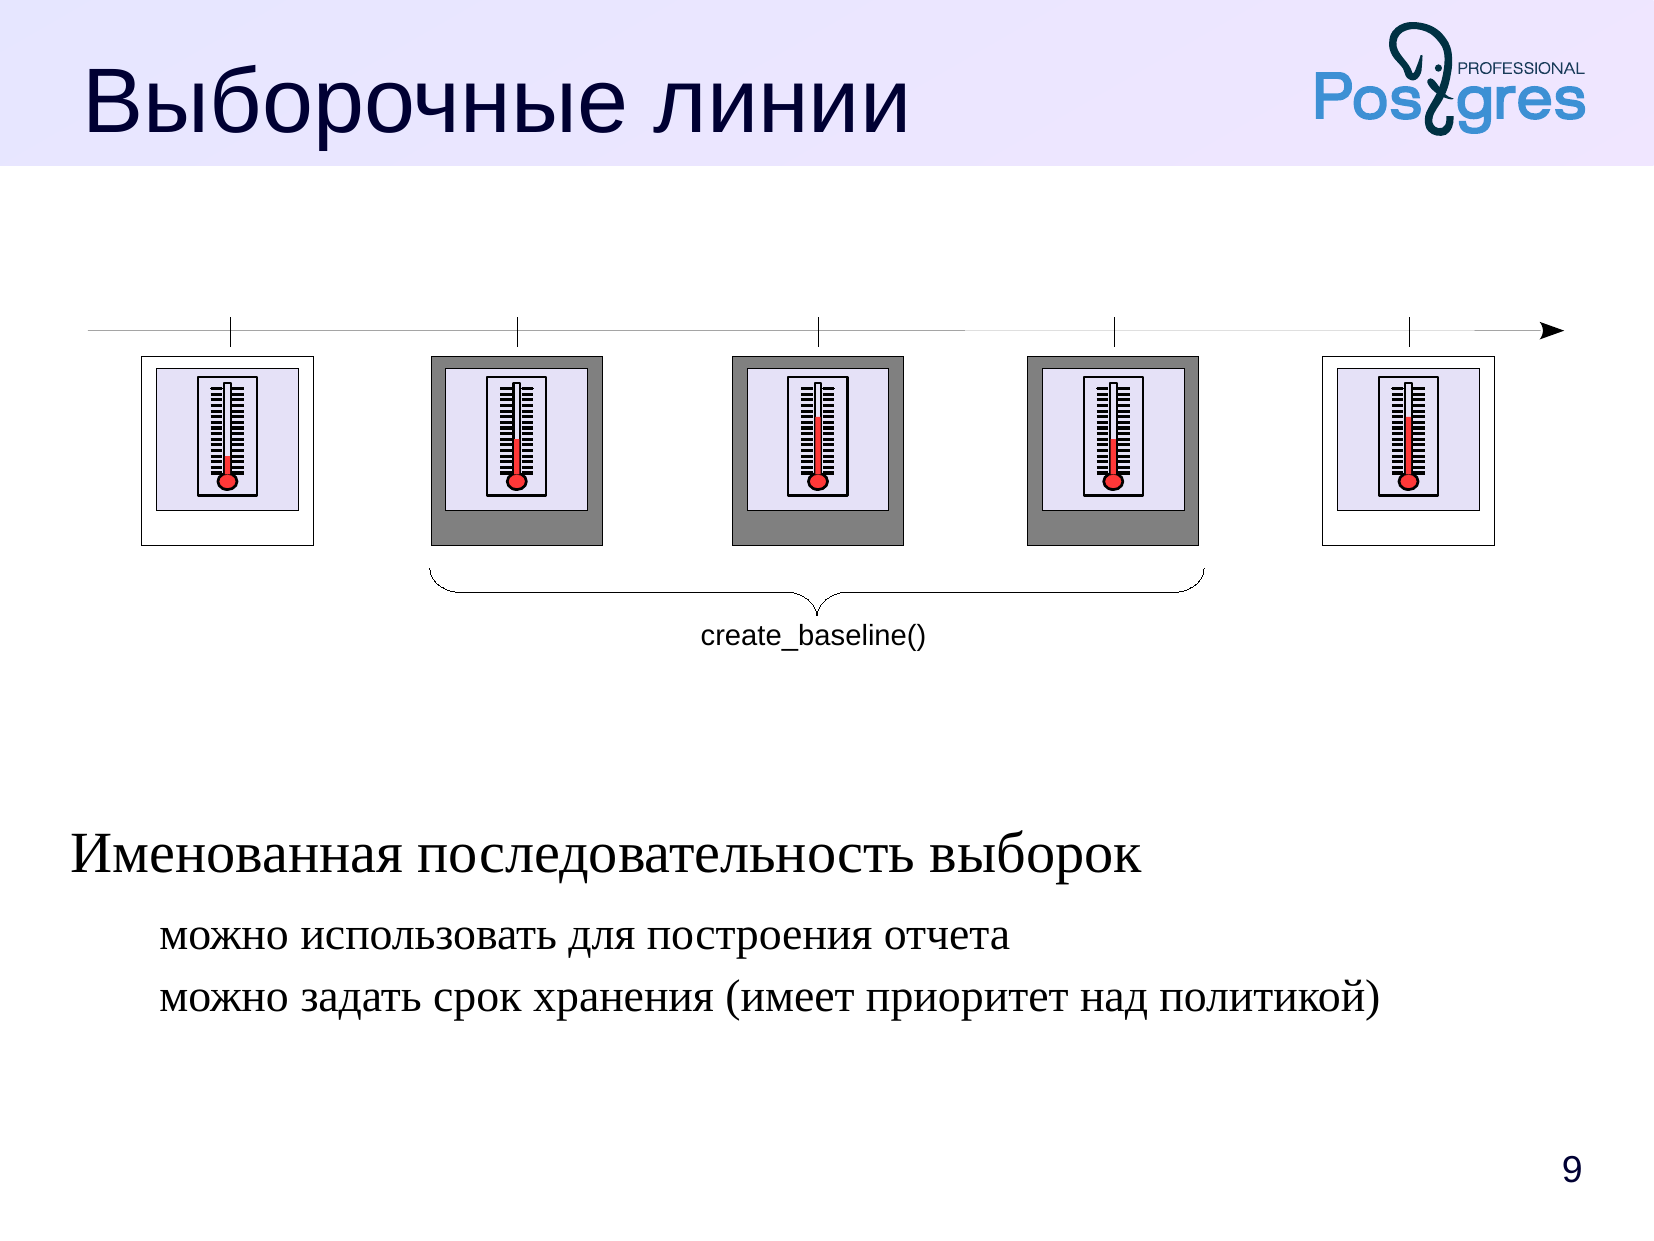

# Выборочные линии
create_baseline()
Именованная последовательность выборок
можно использовать для построения отчета
можно задать срок хранения (имеет приоритет над политикой)